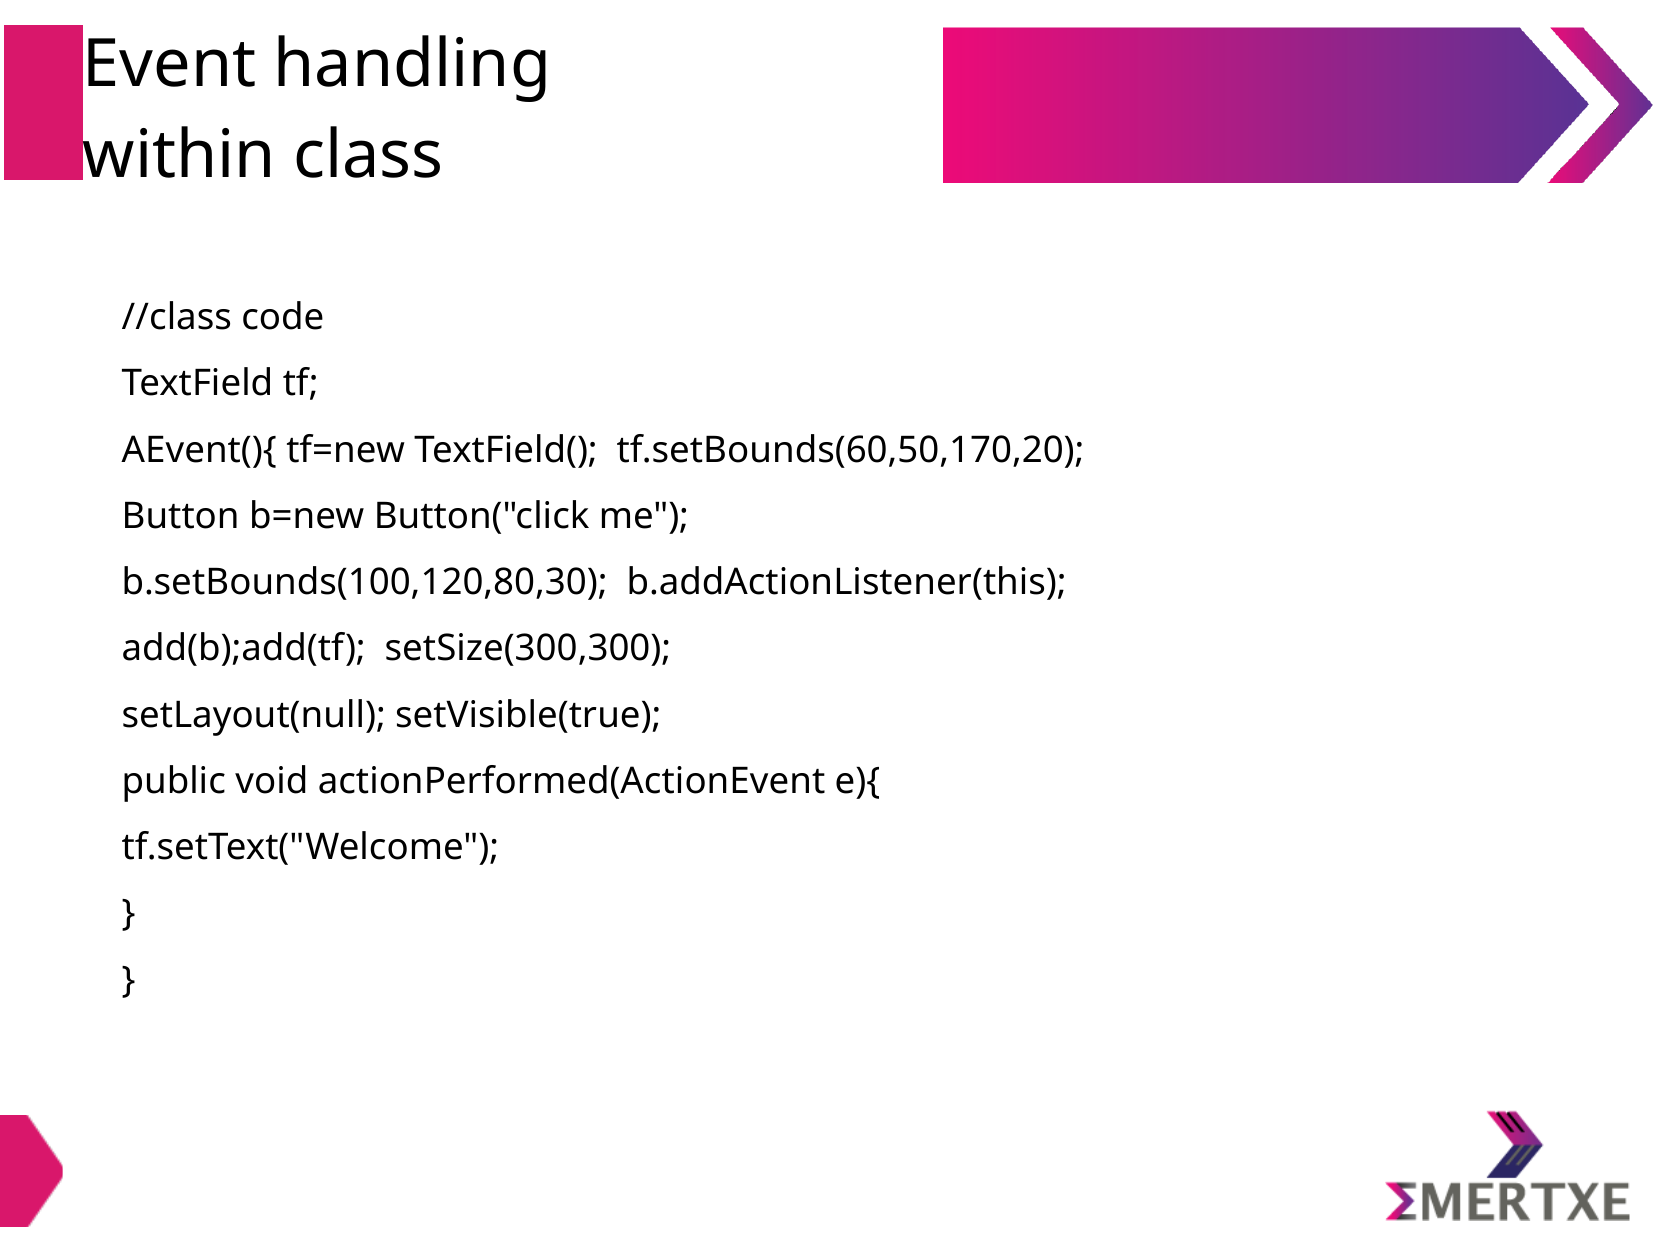

# Event handling within class
//class code
TextField tf;
AEvent(){ tf=new TextField(); tf.setBounds(60,50,170,20);
Button b=new Button("click me");
b.setBounds(100,120,80,30); b.addActionListener(this);
add(b);add(tf); setSize(300,300);
setLayout(null); setVisible(true);
public void actionPerformed(ActionEvent e){
tf.setText("Welcome");
}
}